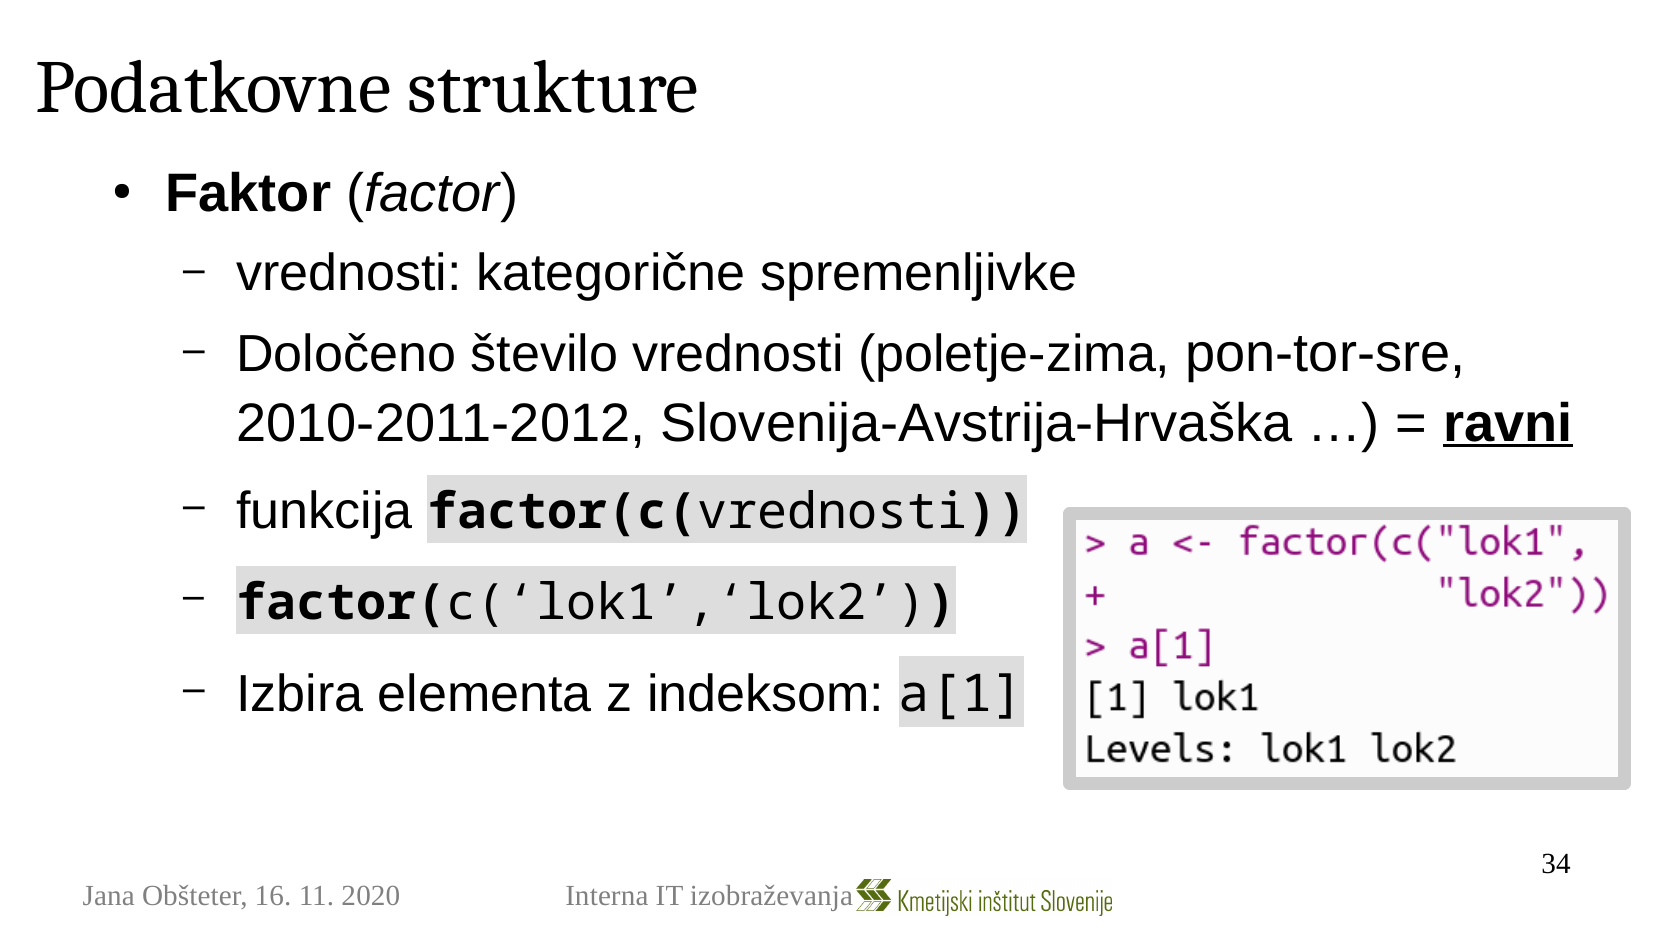

# Podatkovne strukture
Faktor (factor)
vrednosti: kategorične spremenljivke
Določeno število vrednosti (poletje-zima, pon-tor-sre, 2010-2011-2012, Slovenija-Avstrija-Hrvaška …) = ravni
funkcija factor(c(vrednosti))
factor(c(‘lok1’,‘lok2’))
Izbira elementa z indeksom: a[1]
34